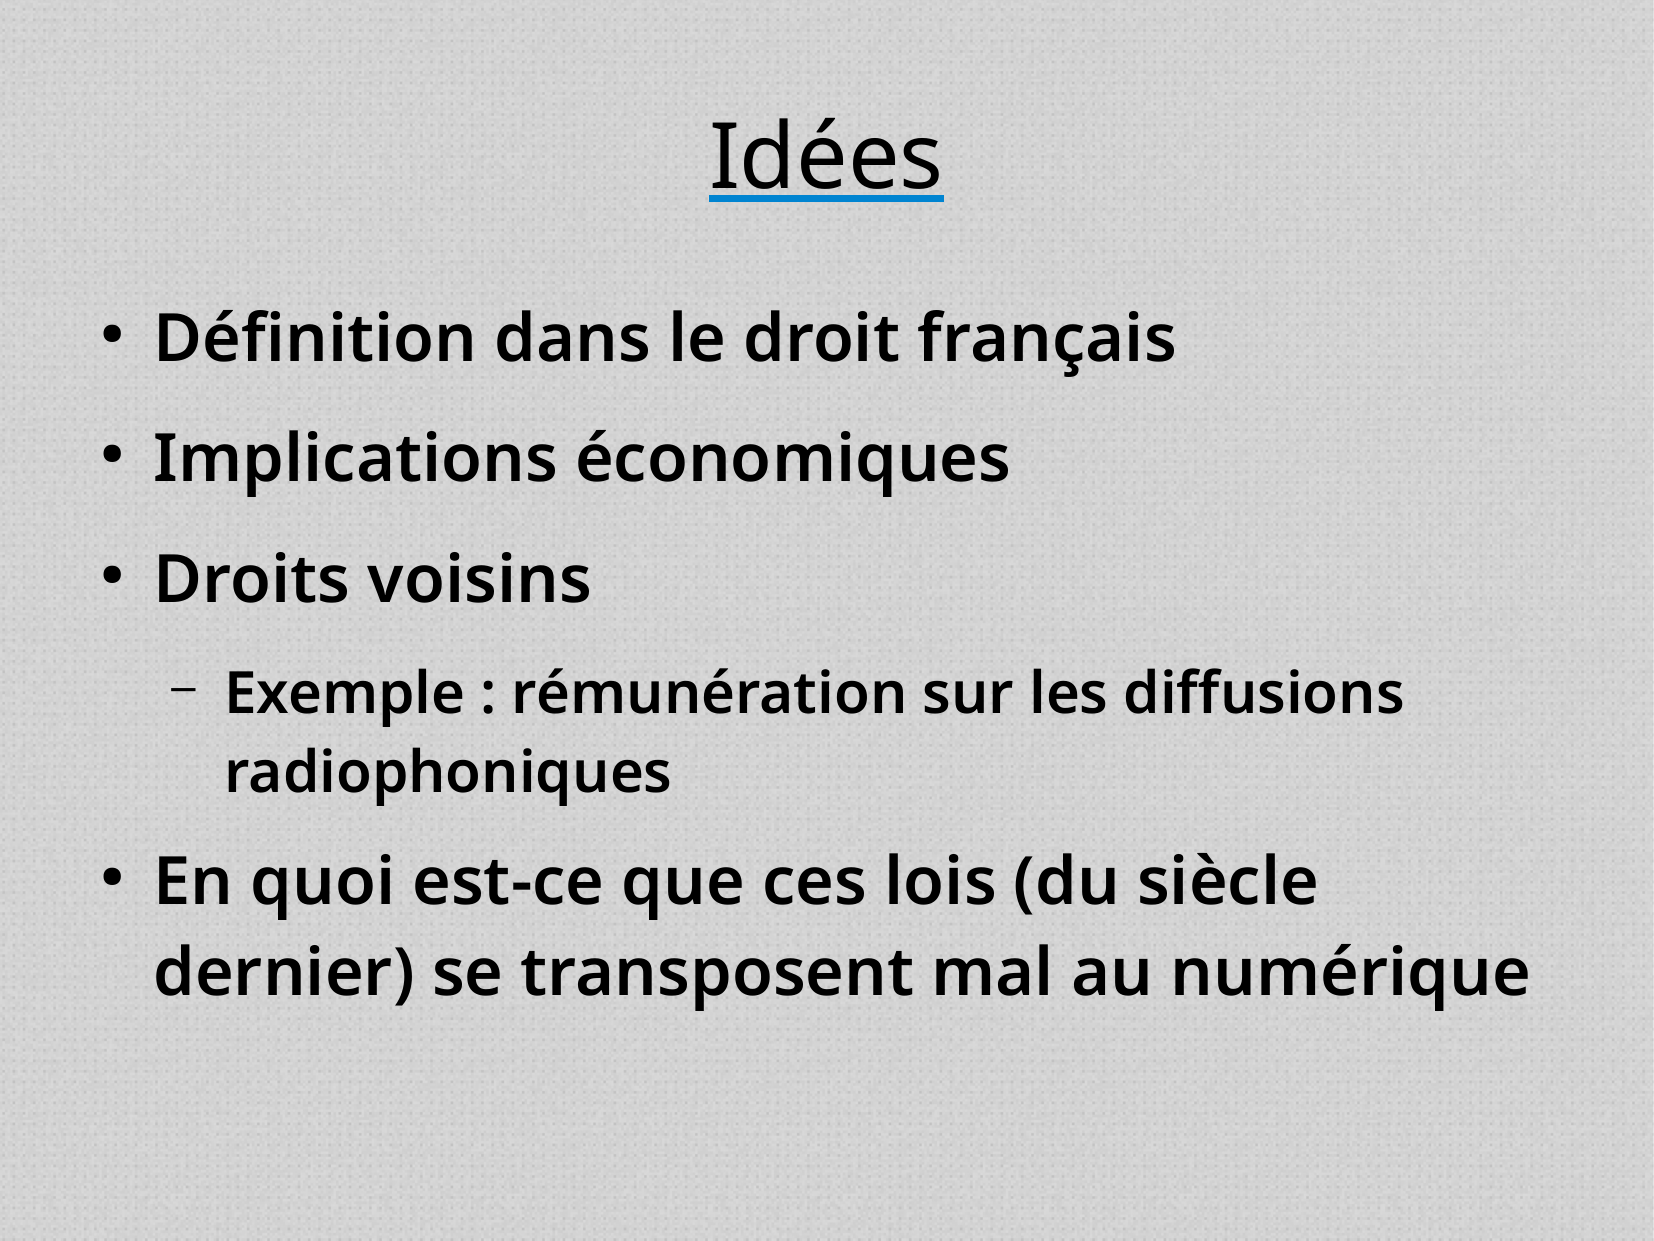

# Idées
Définition dans le droit français
Implications économiques
Droits voisins
Exemple : rémunération sur les diffusions radiophoniques
En quoi est-ce que ces lois (du siècle dernier) se transposent mal au numérique